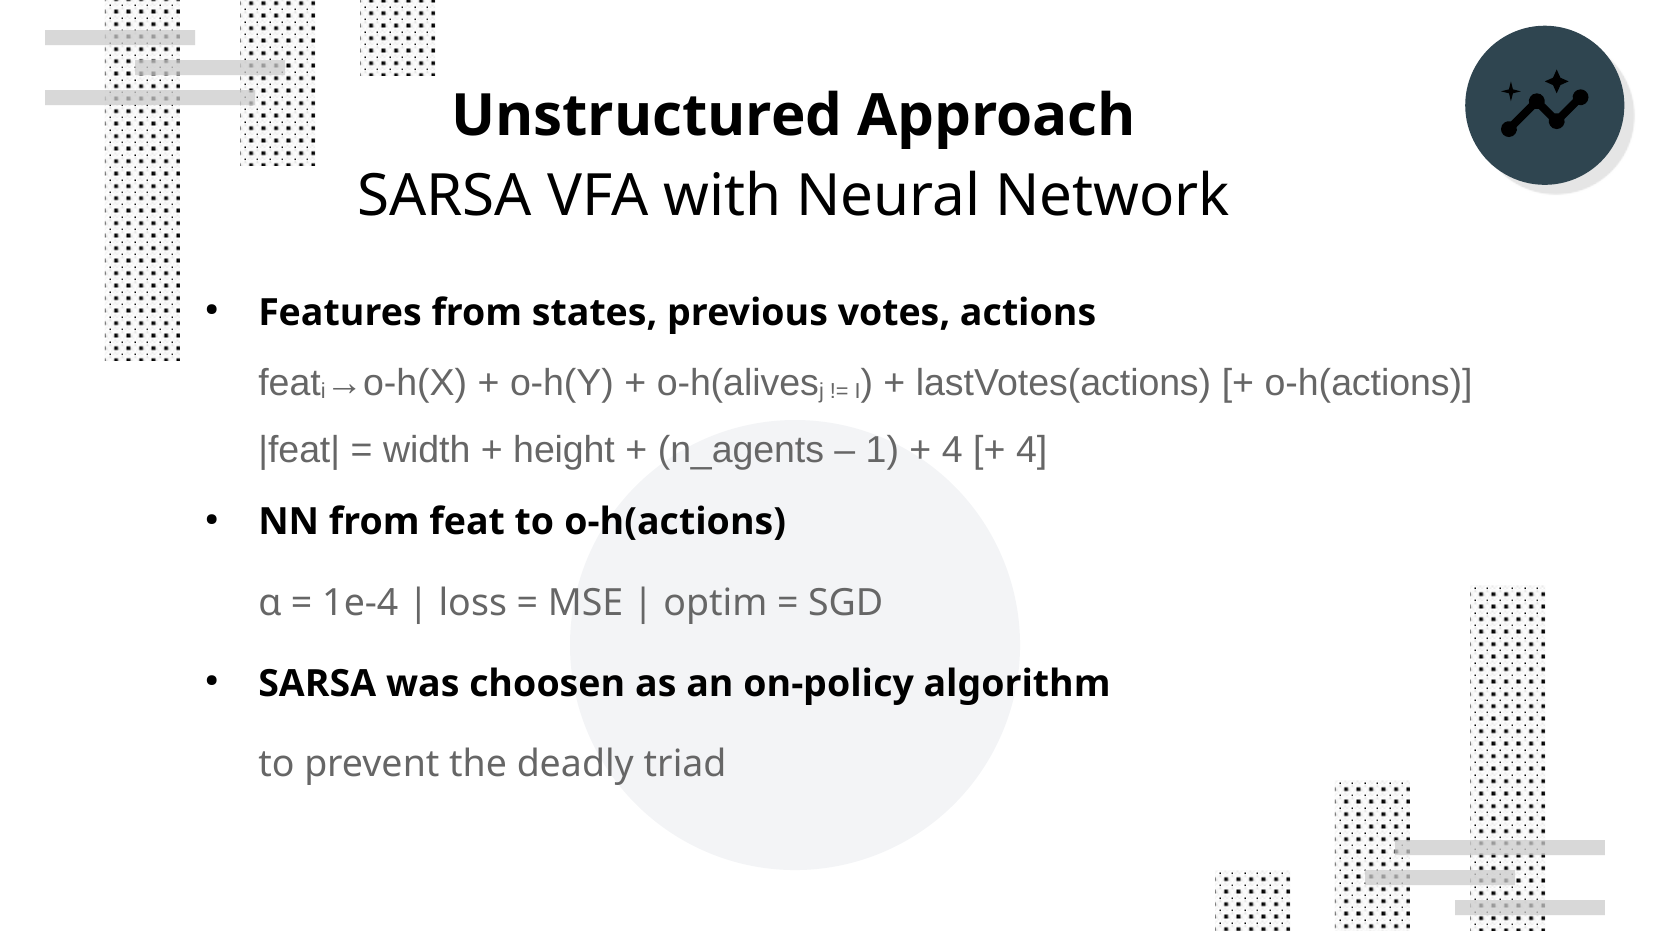

# Unstructured Approach SARSA VFA with Neural Network
Features from states, previous votes, actions
feati→o-h(X) + o-h(Y) + o-h(alivesj != I) + lastVotes(actions) [+ o-h(actions)]
|feat| = width + height + (n_agents – 1) + 4 [+ 4]
NN from feat to o-h(actions)
ɑ = 1e-4 | loss = MSE | optim = SGD
SARSA was choosen as an on-policy algorithm
to prevent the deadly triad